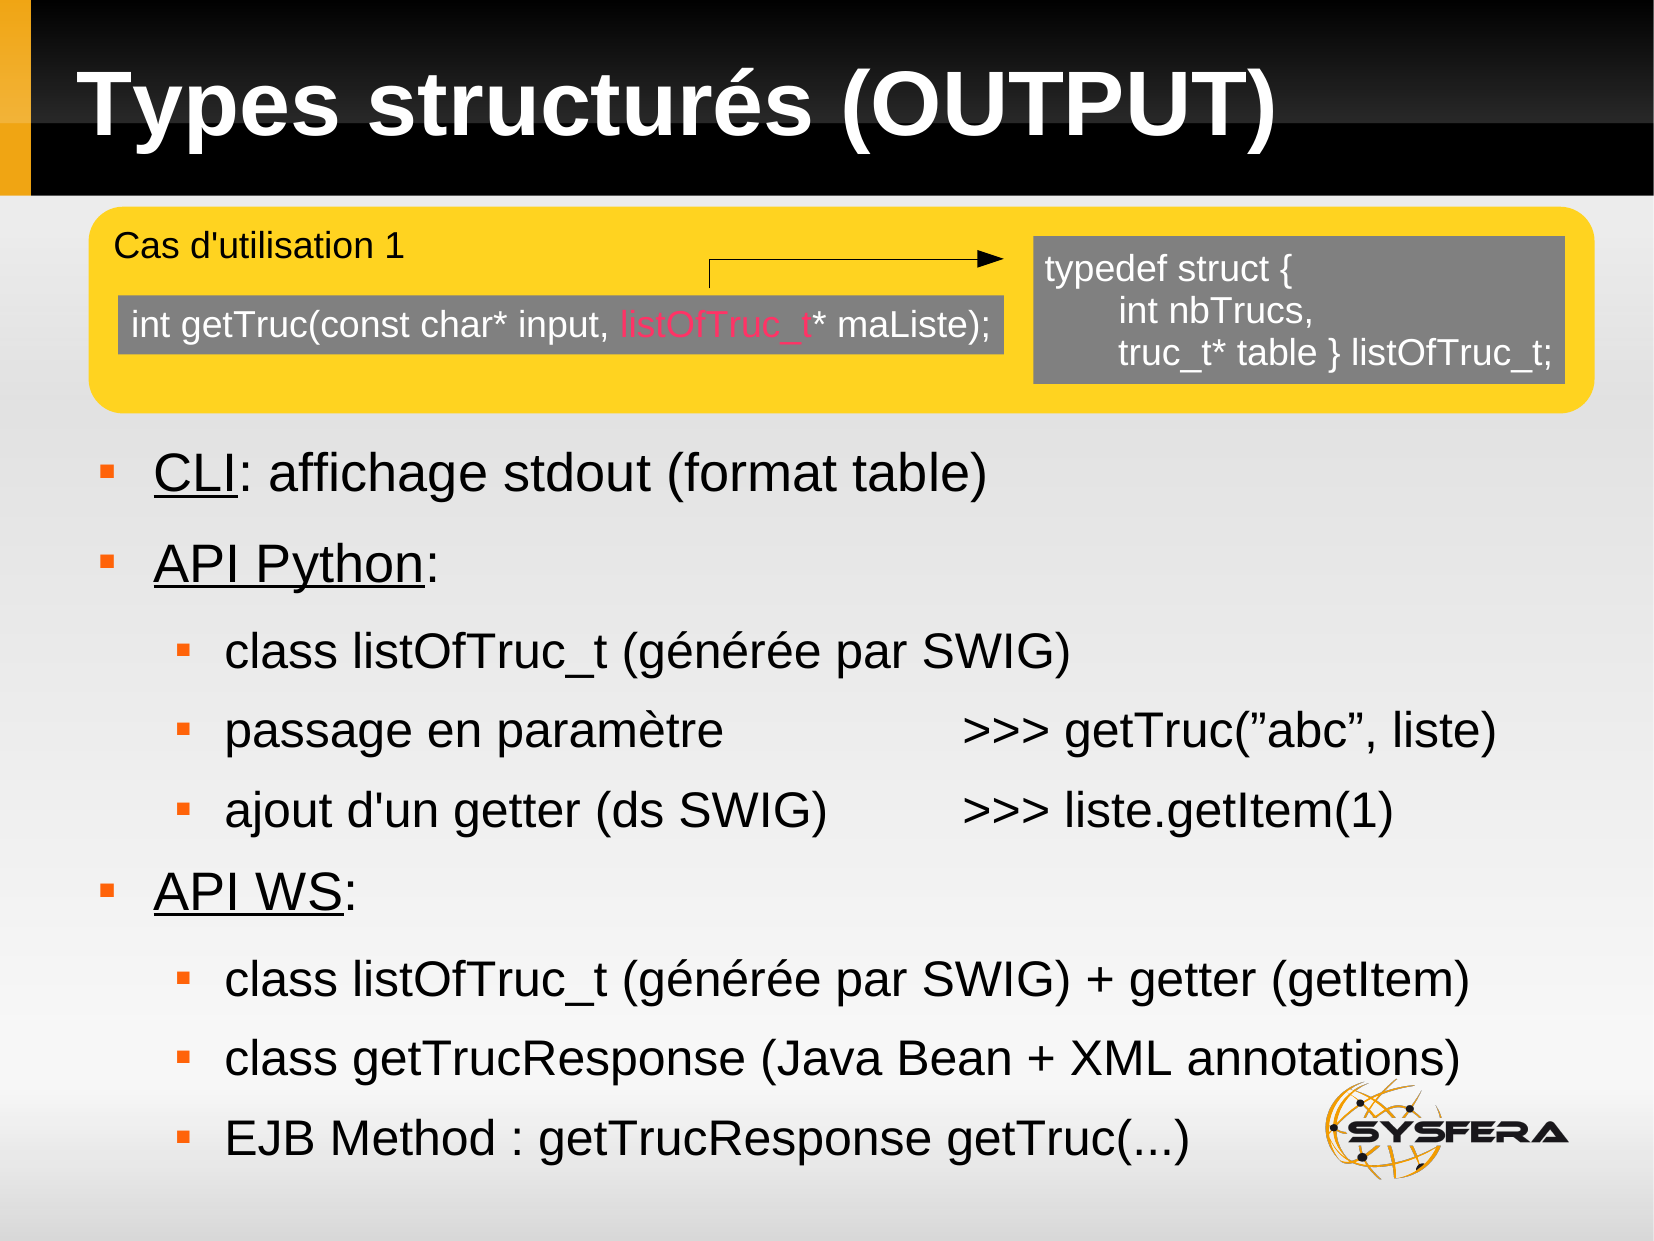

# Types structurés (OUTPUT)
Cas d'utilisation 1
typedef struct {
	int nbTrucs,
 truc_t* table } listOfTruc_t;
int getTruc(const char* input, listOfTruc_t* maListe);
CLI: affichage stdout (format table)
API Python:
class listOfTruc_t (générée par SWIG)
passage en paramètre				>>> getTruc(”abc”, liste)
ajout d'un getter (ds SWIG)	 	>>> liste.getItem(1)
API WS:
class listOfTruc_t (générée par SWIG) + getter (getItem)
class getTrucResponse (Java Bean + XML annotations)
EJB Method : getTrucResponse getTruc(...)